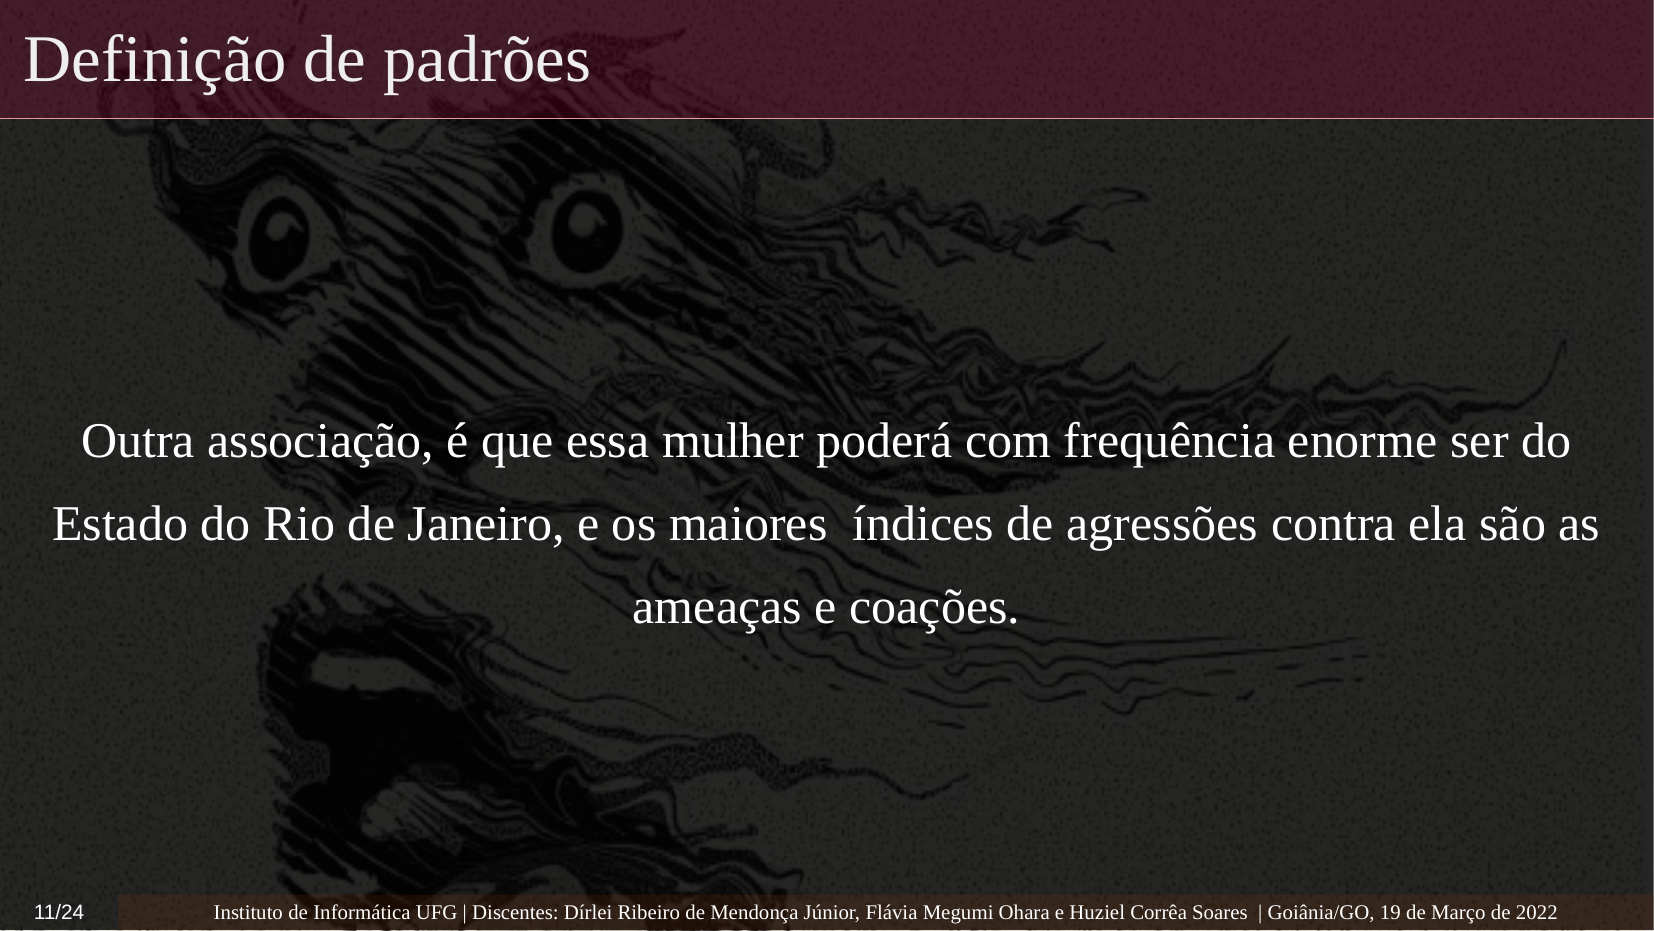

# Definição de padrões
Outra associação, é que essa mulher poderá com frequência enorme ser do Estado do Rio de Janeiro, e os maiores índices de agressões contra ela são as ameaças e coações.
11